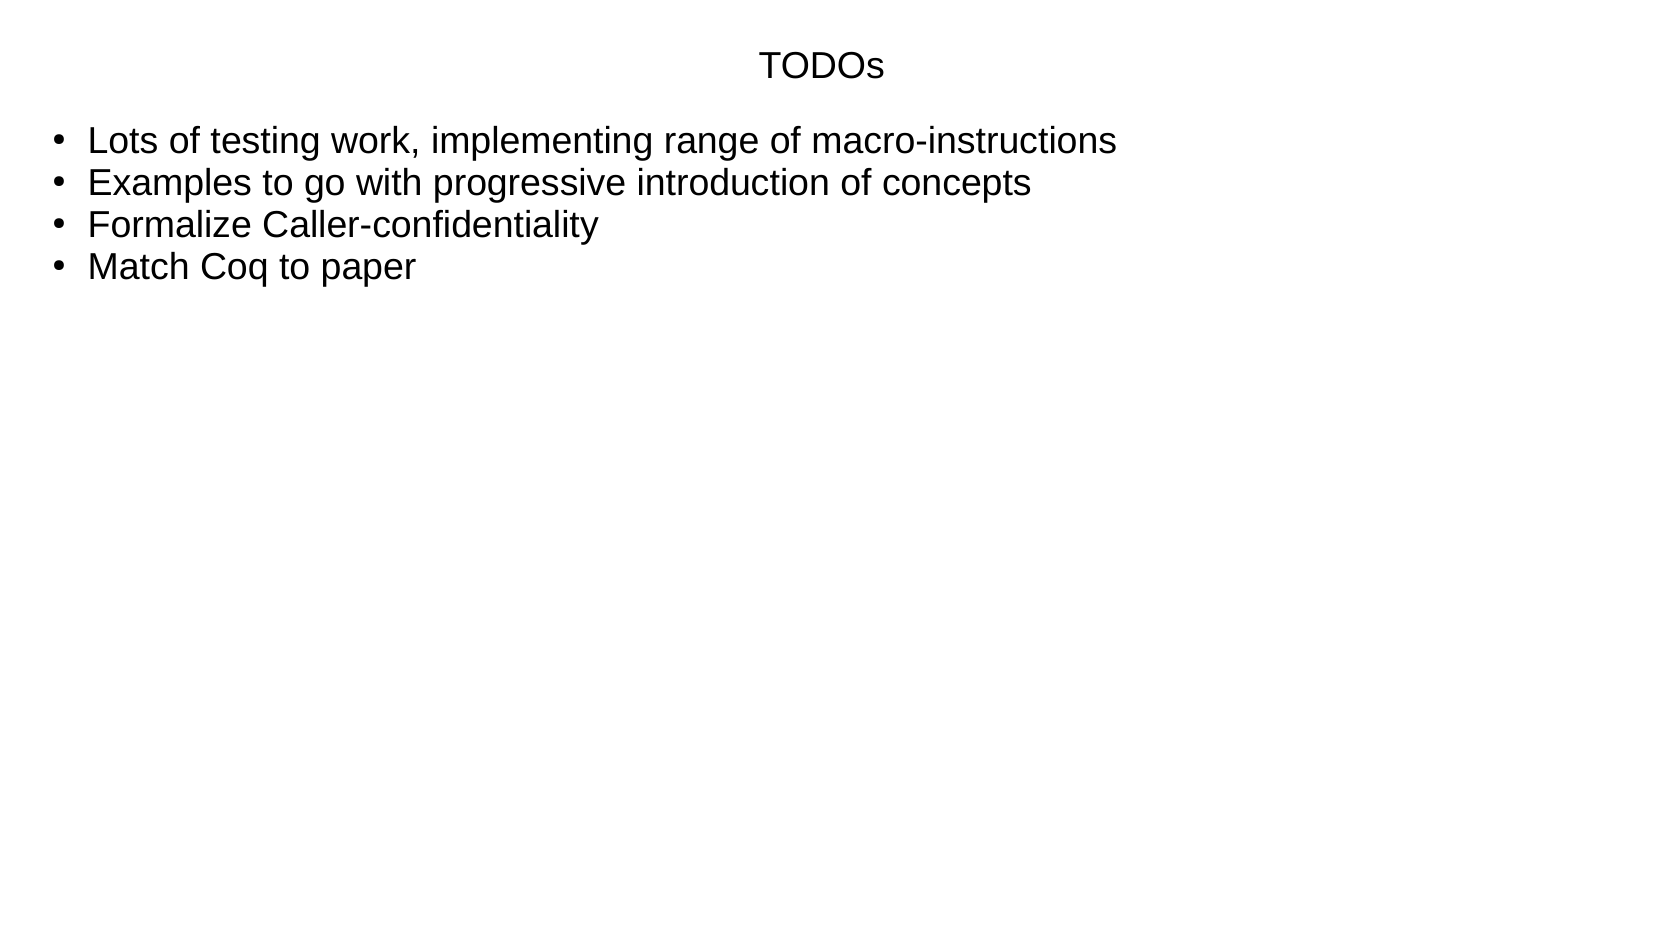

TODOs
Lots of testing work, implementing range of macro-instructions
Examples to go with progressive introduction of concepts
Formalize Caller-confidentiality
Match Coq to paper